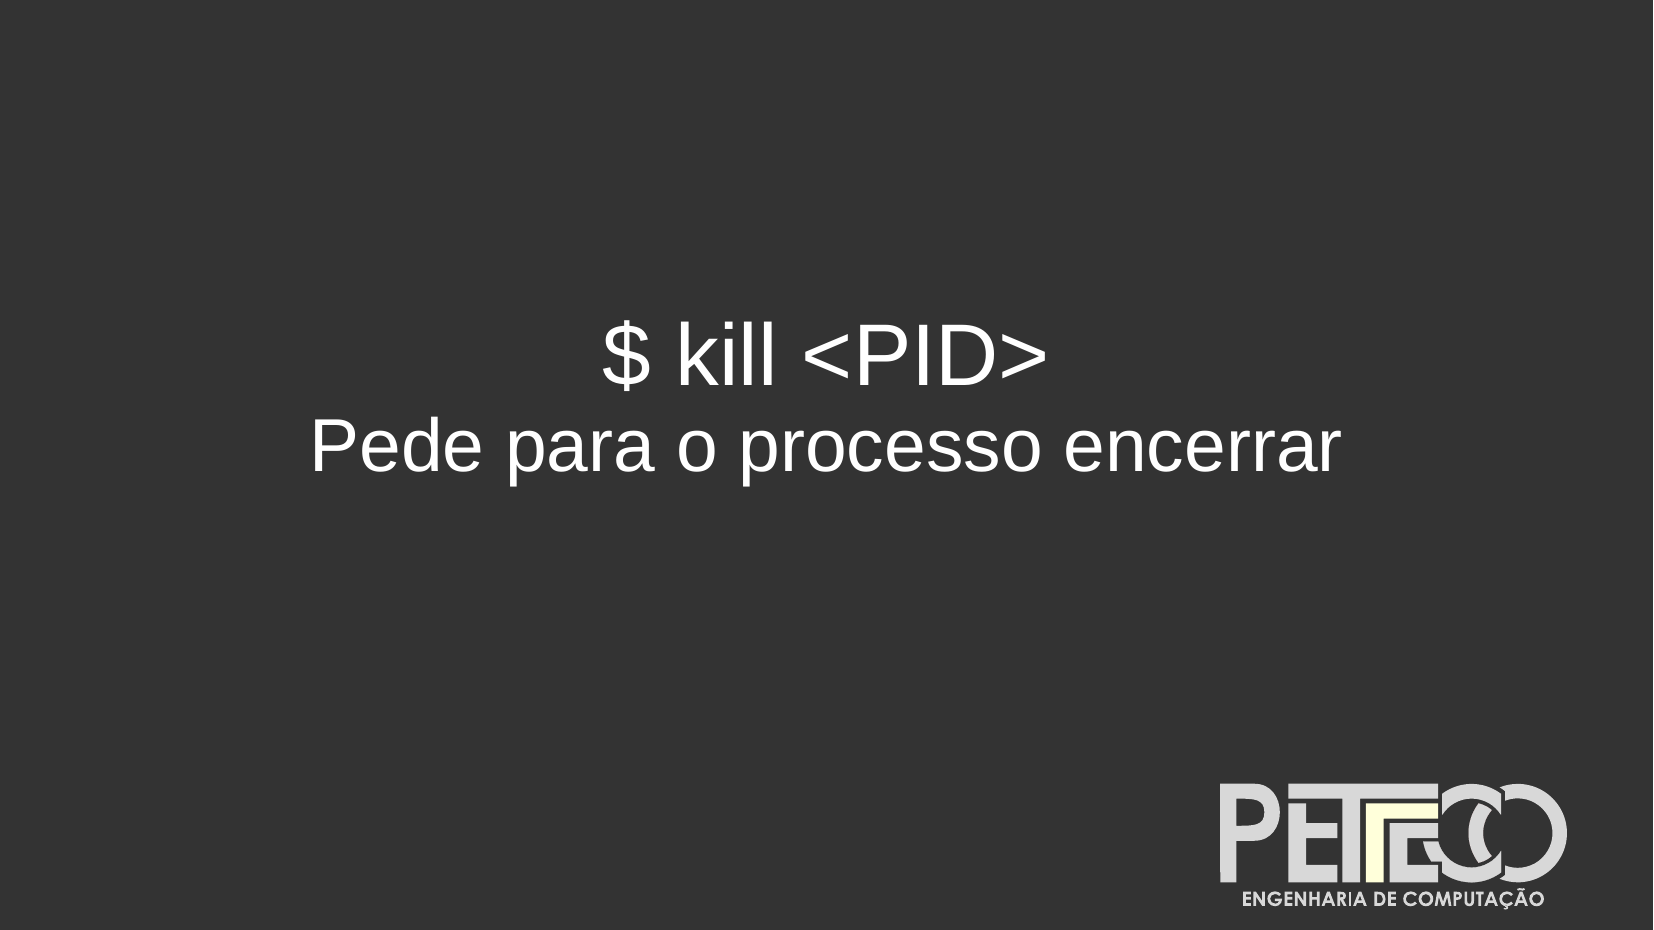

# $ kill <PID>
Pede para o processo encerrar